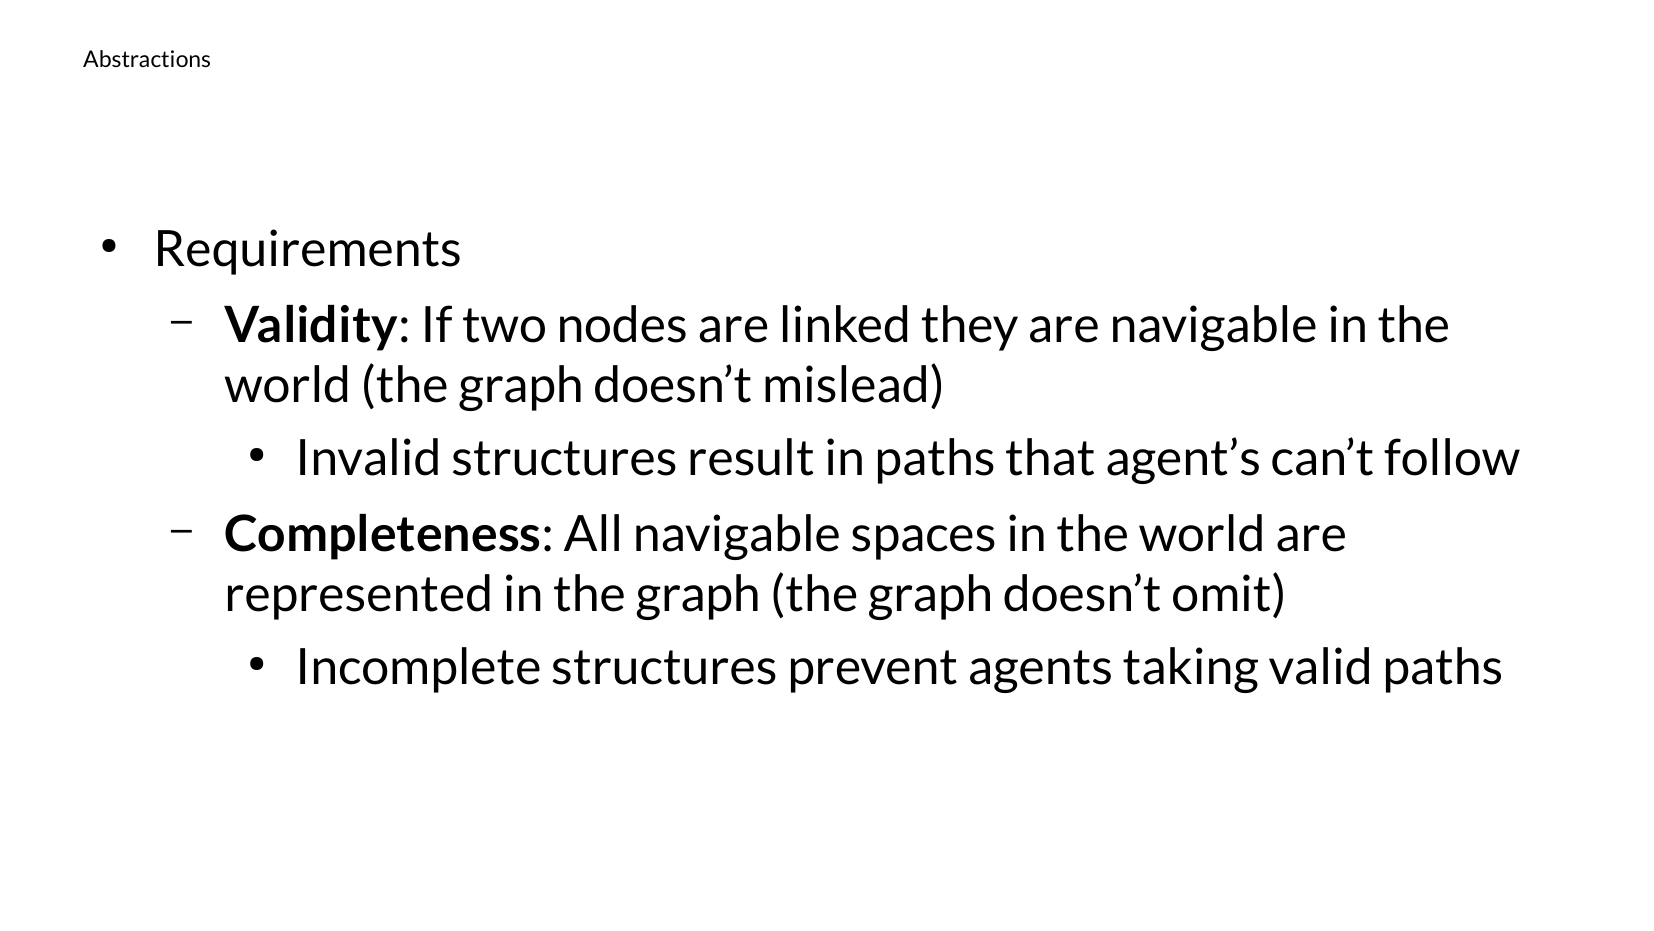

# Abstractions
Requirements
Validity: If two nodes are linked they are navigable in the world (the graph doesn’t mislead)
Invalid structures result in paths that agent’s can’t follow
Completeness: All navigable spaces in the world are represented in the graph (the graph doesn’t omit)
Incomplete structures prevent agents taking valid paths